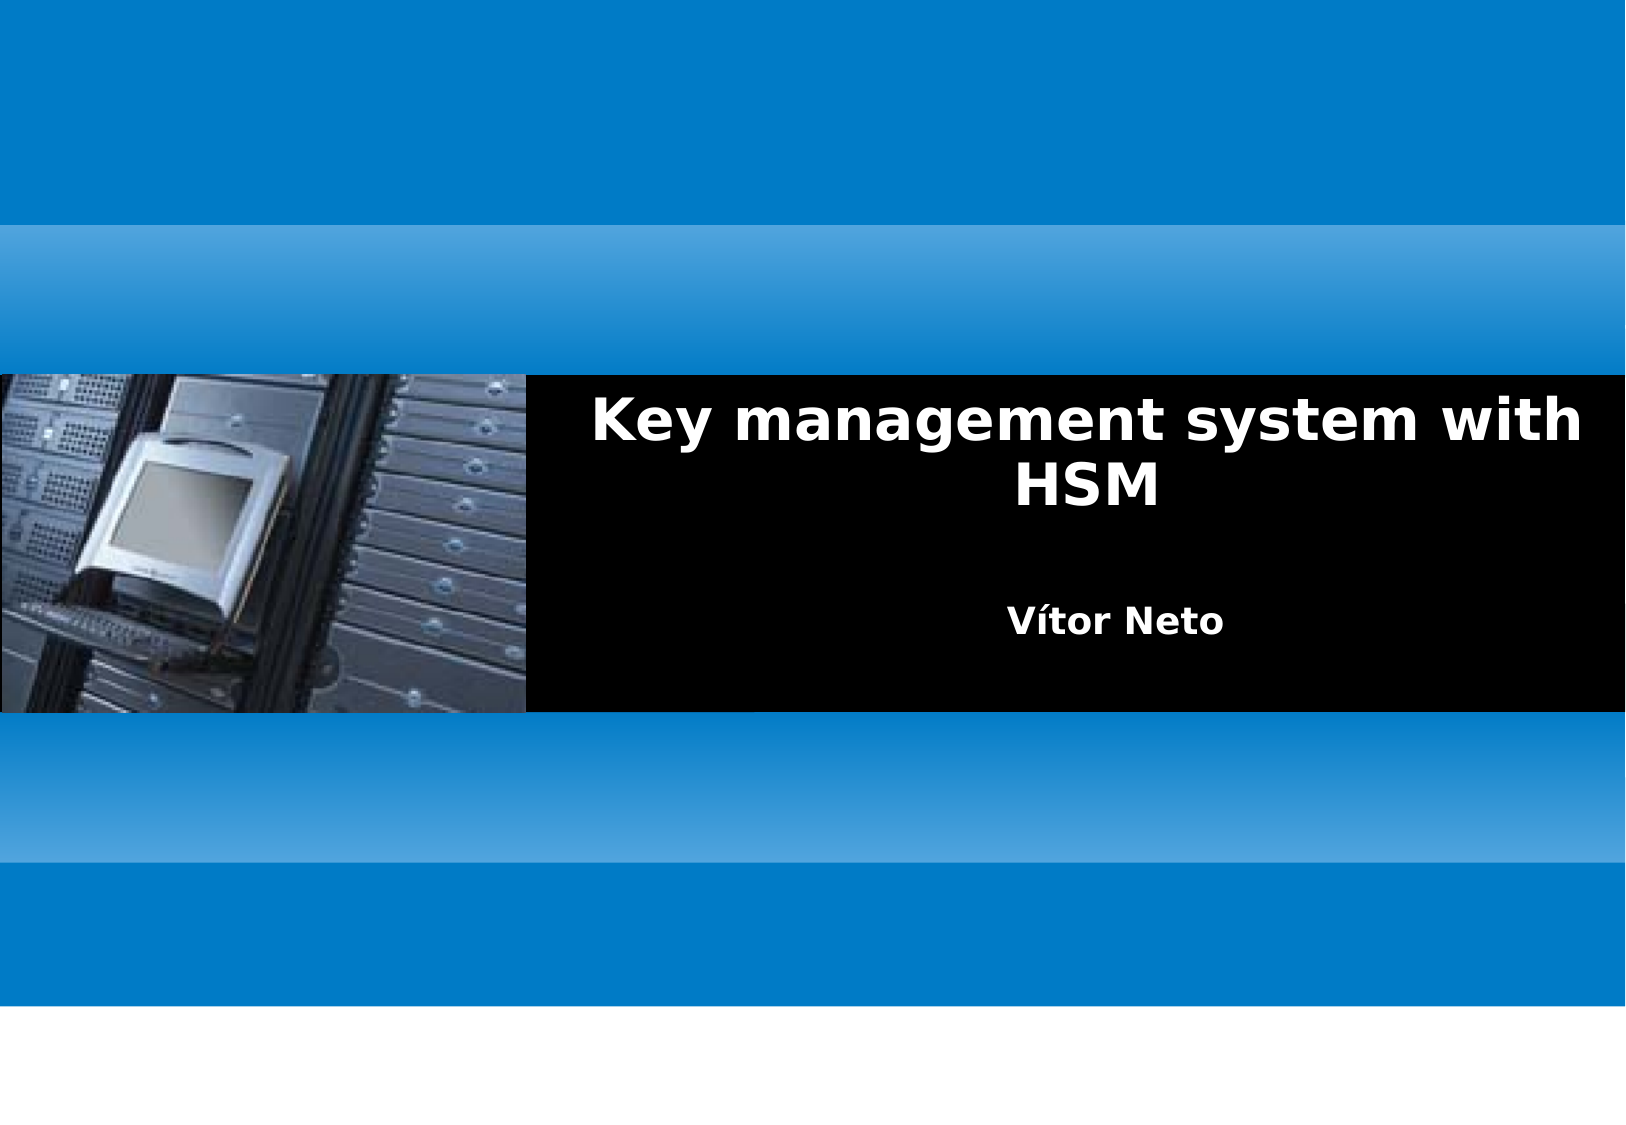

# Key management system with HSM
Vítor Neto